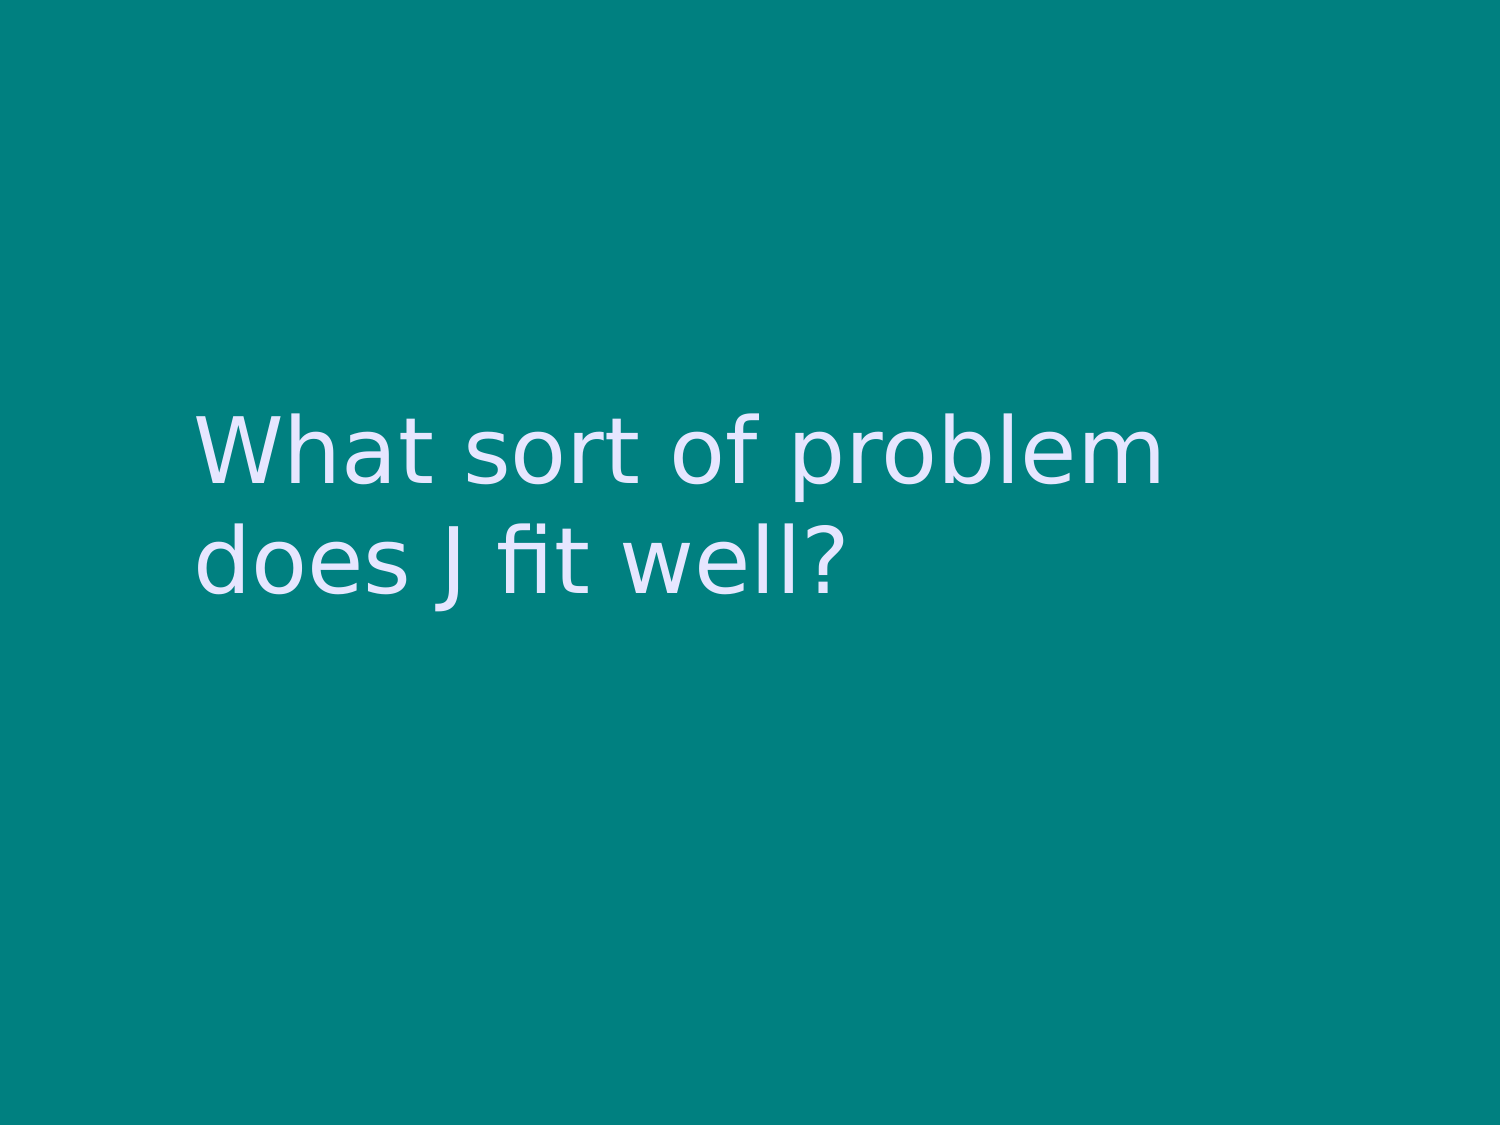

What sort of problem does J fit well?